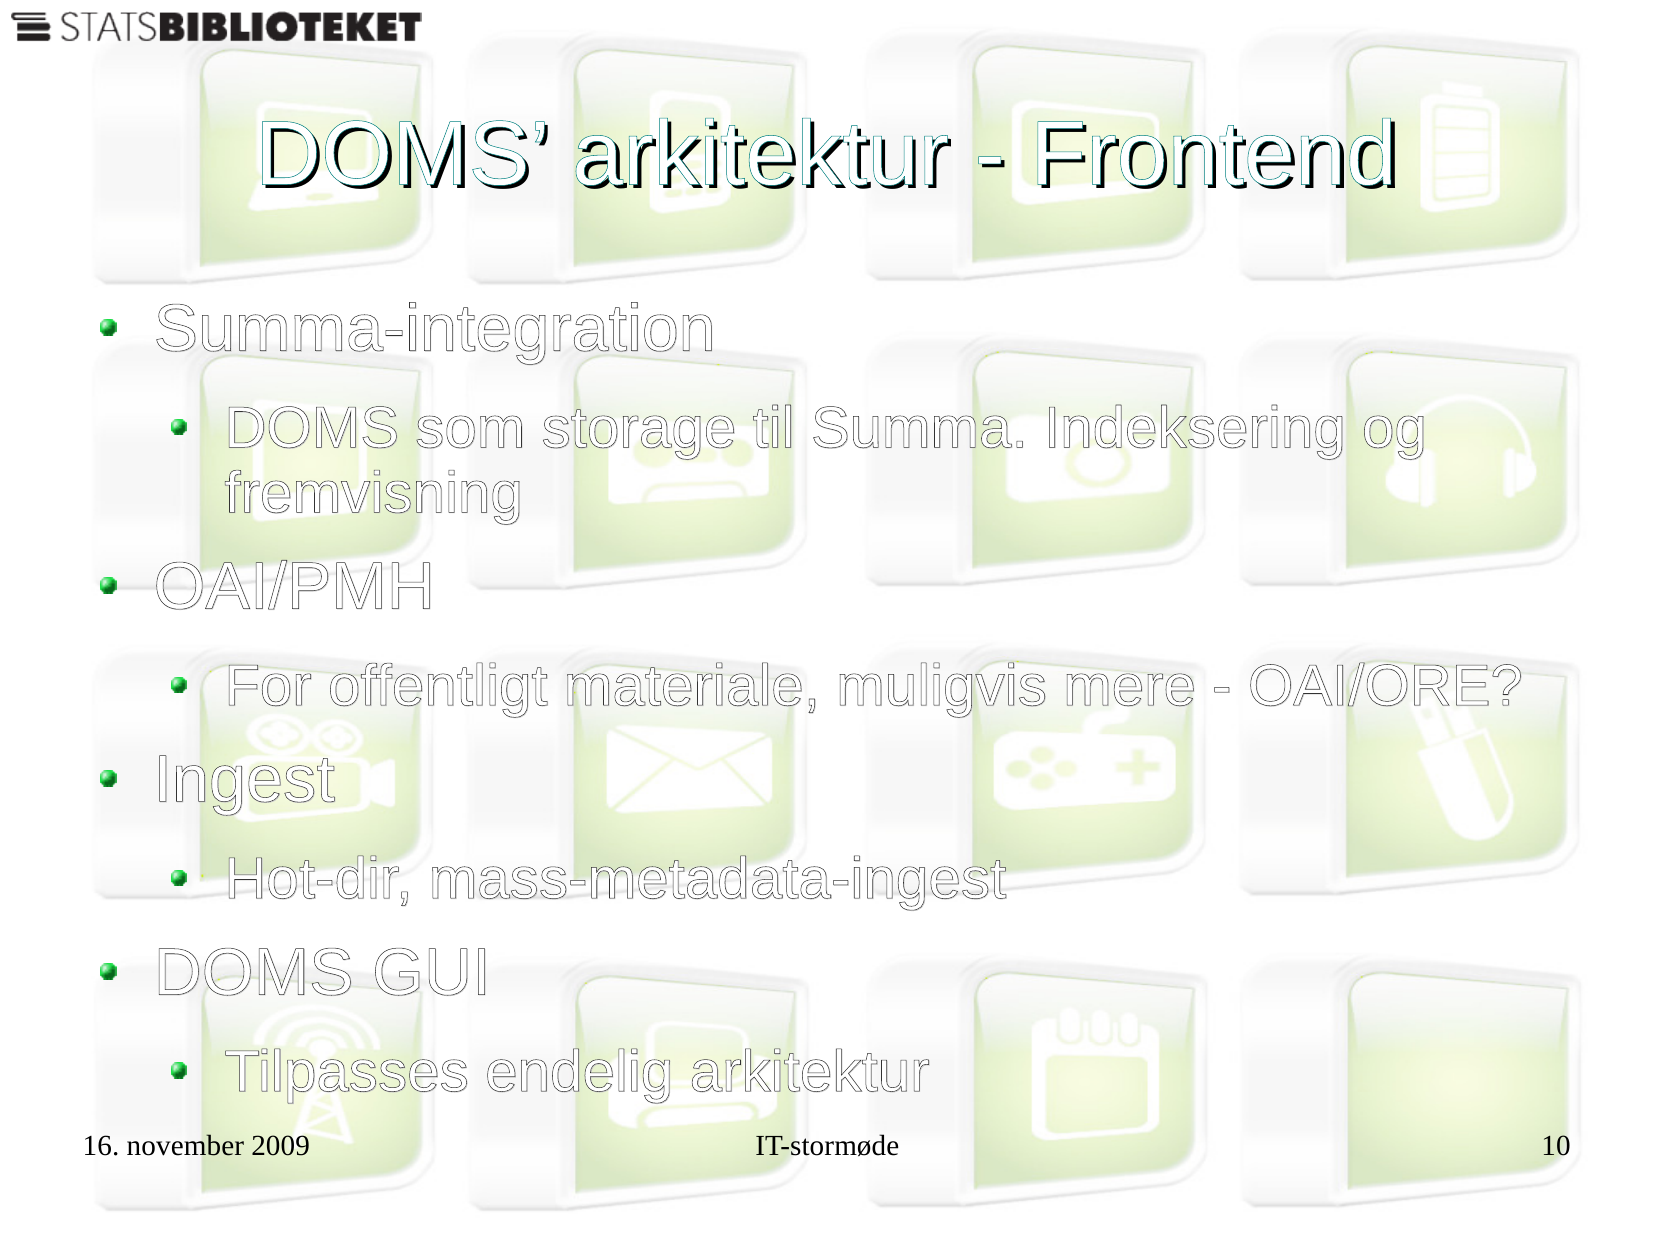

# DOMS’ arkitektur - Frontend
Summa-integration
DOMS som storage til Summa. Indeksering og fremvisning
OAI/PMH
For offentligt materiale, muligvis mere - OAI/ORE?
Ingest
Hot-dir, mass-metadata-ingest
DOMS GUI
Tilpasses endelig arkitektur
16. november 2009
IT-stormøde
10